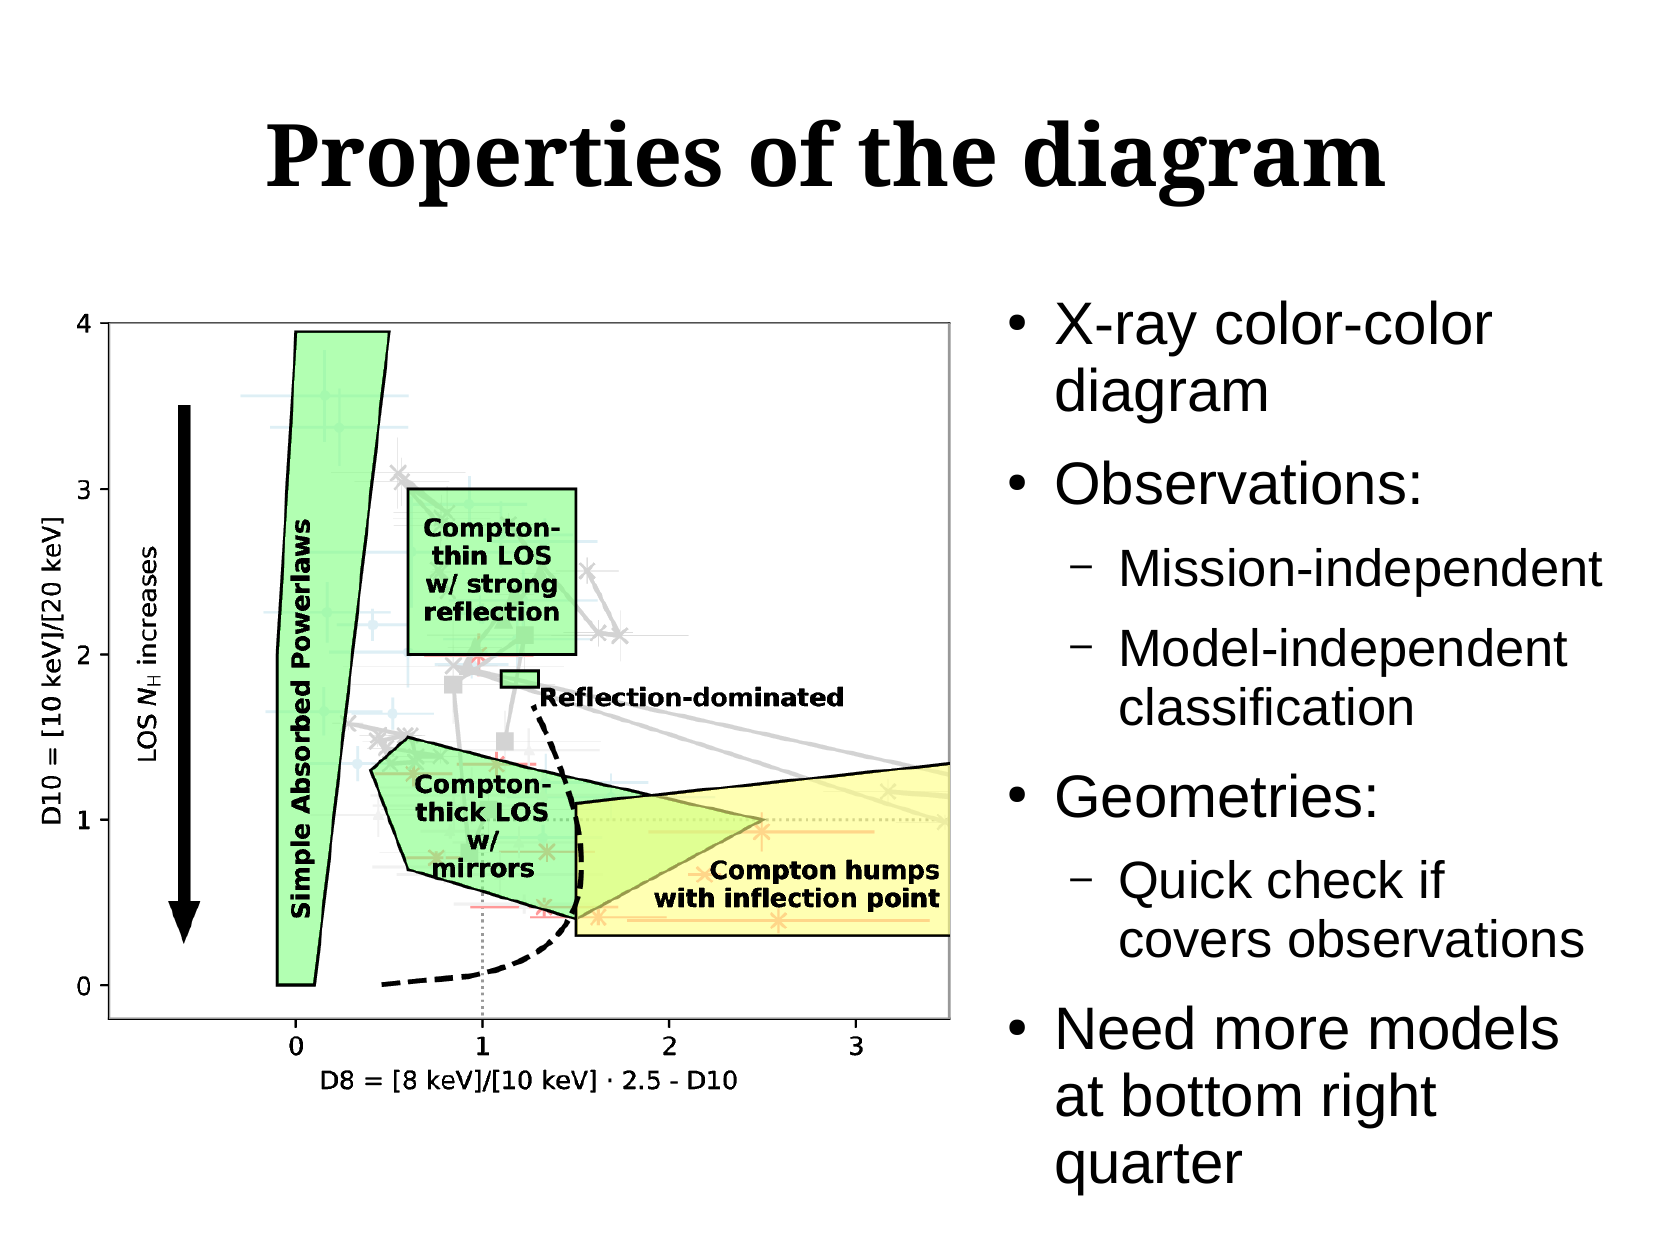

# Properties of the diagram
X-ray color-color diagram
Observations:
Mission-independent
Model-independent
classification
Geometries:
Quick check if covers observations
Need more models at bottom right quarter